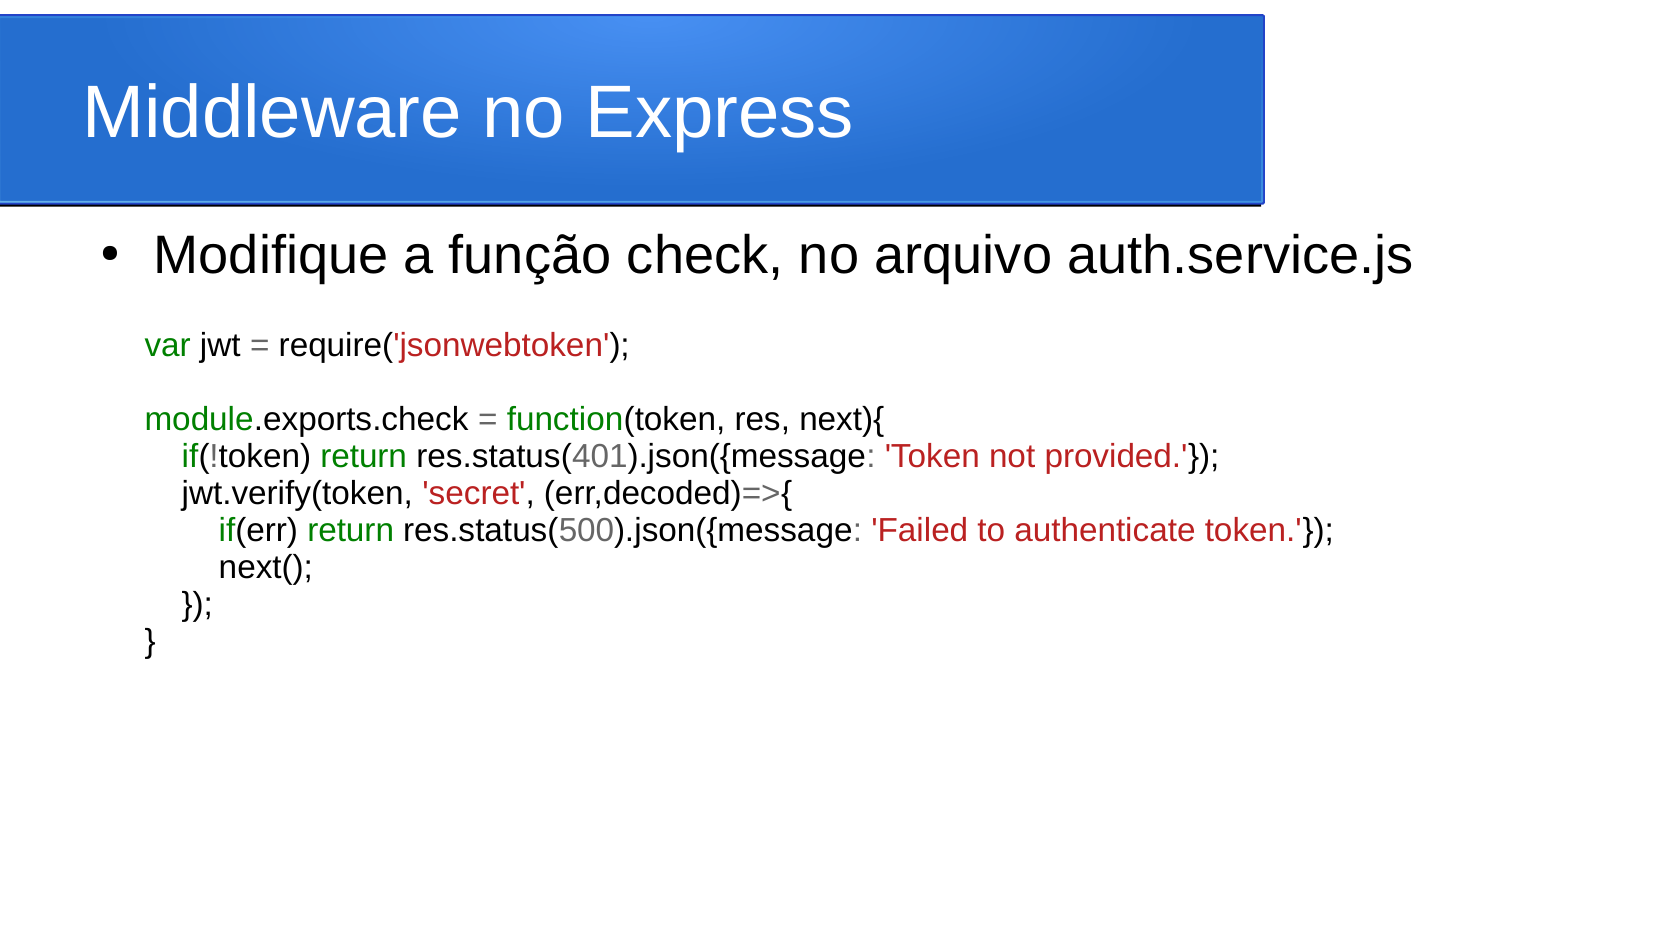

# Middleware no Express
Modifique a função check, no arquivo auth.service.js
var jwt = require('jsonwebtoken');
module.exports.check = function(token, res, next){
 if(!token) return res.status(401).json({message: 'Token not provided.'});
 jwt.verify(token, 'secret', (err,decoded)=>{
 if(err) return res.status(500).json({message: 'Failed to authenticate token.'});
 next();
 });
}